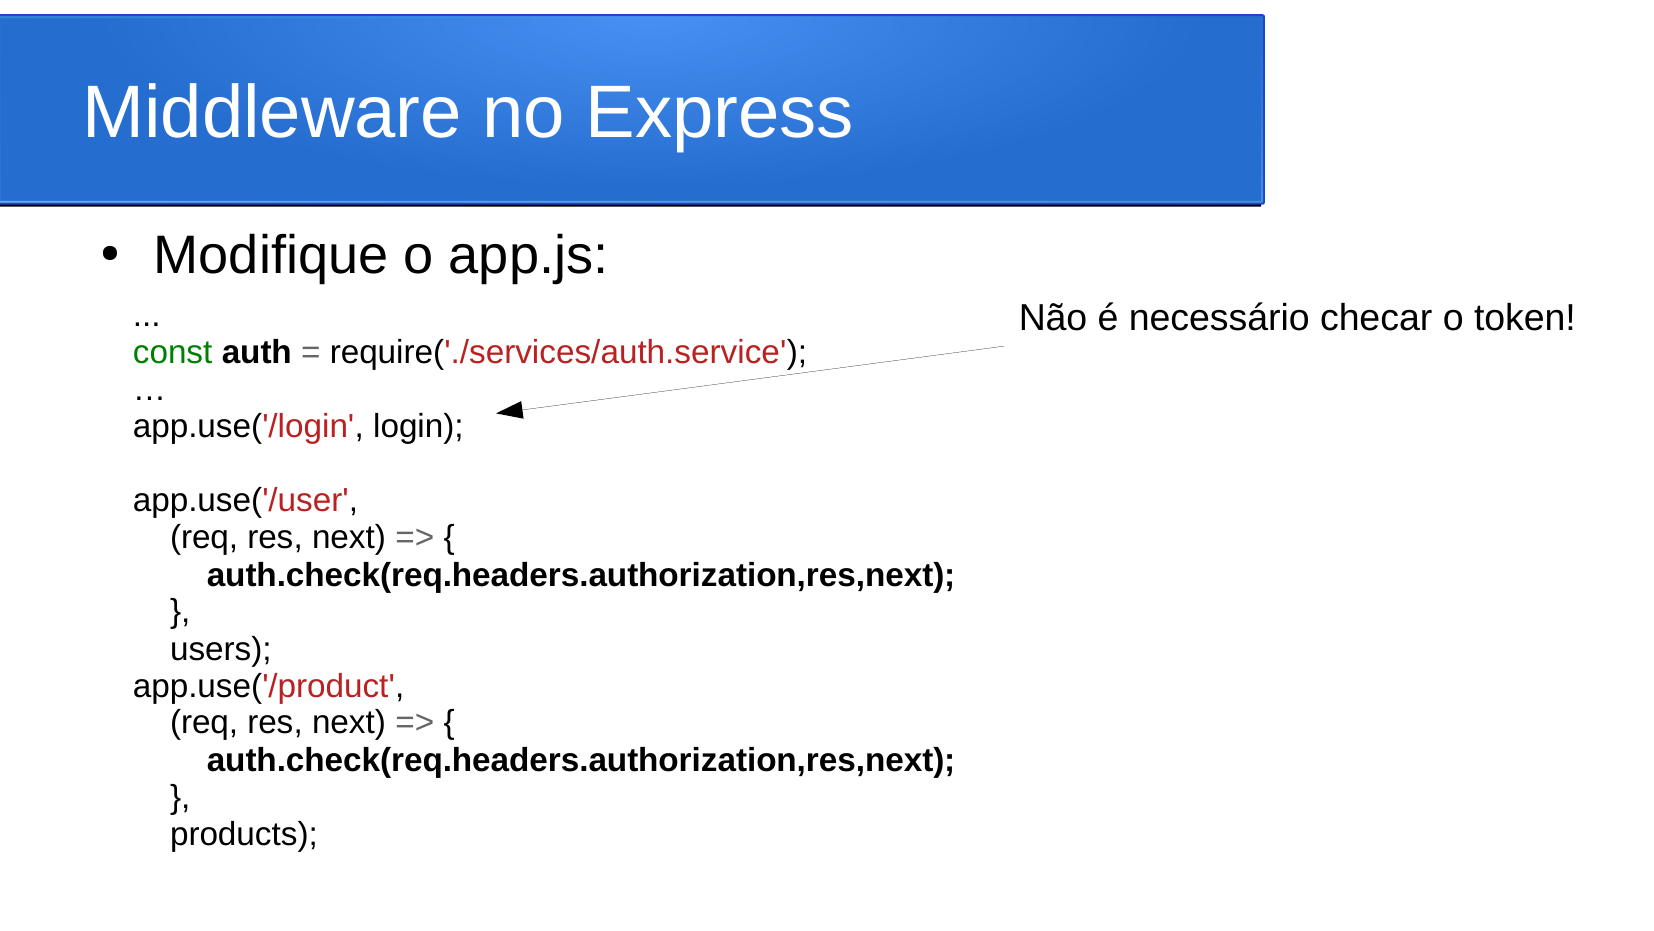

# Middleware no Express
Modifique o app.js:
...
const auth = require('./services/auth.service');
…
app.use('/login', login);
app.use('/user',
 (req, res, next) => {
 auth.check(req.headers.authorization,res,next);
 },
 users);
app.use('/product',
 (req, res, next) => {
 auth.check(req.headers.authorization,res,next);
 },
 products);
Não é necessário checar o token!